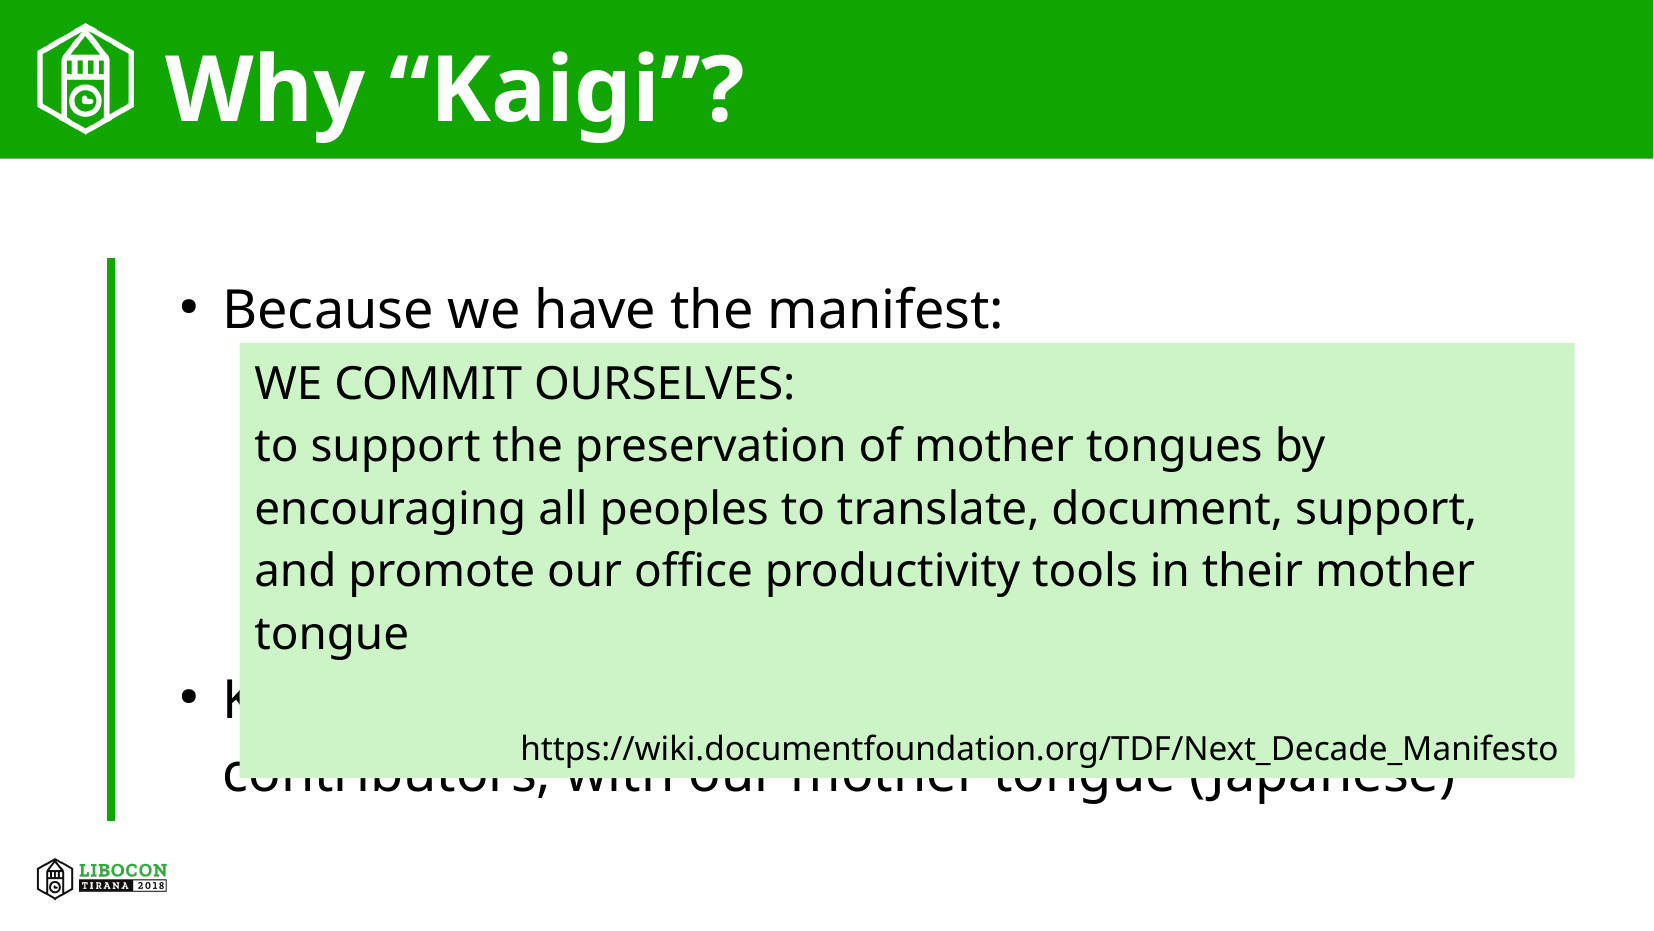

# Why “Kaigi”?
Because we have the manifest:
Kaigi aims “encouraging all people,” not only contributors, with our mother tongue (Japanese)
WE COMMIT OURSELVES:
to support the preservation of mother tongues by encouraging all peoples to translate, document, support, and promote our office productivity tools in their mother tongue
https://wiki.documentfoundation.org/TDF/Next_Decade_Manifesto